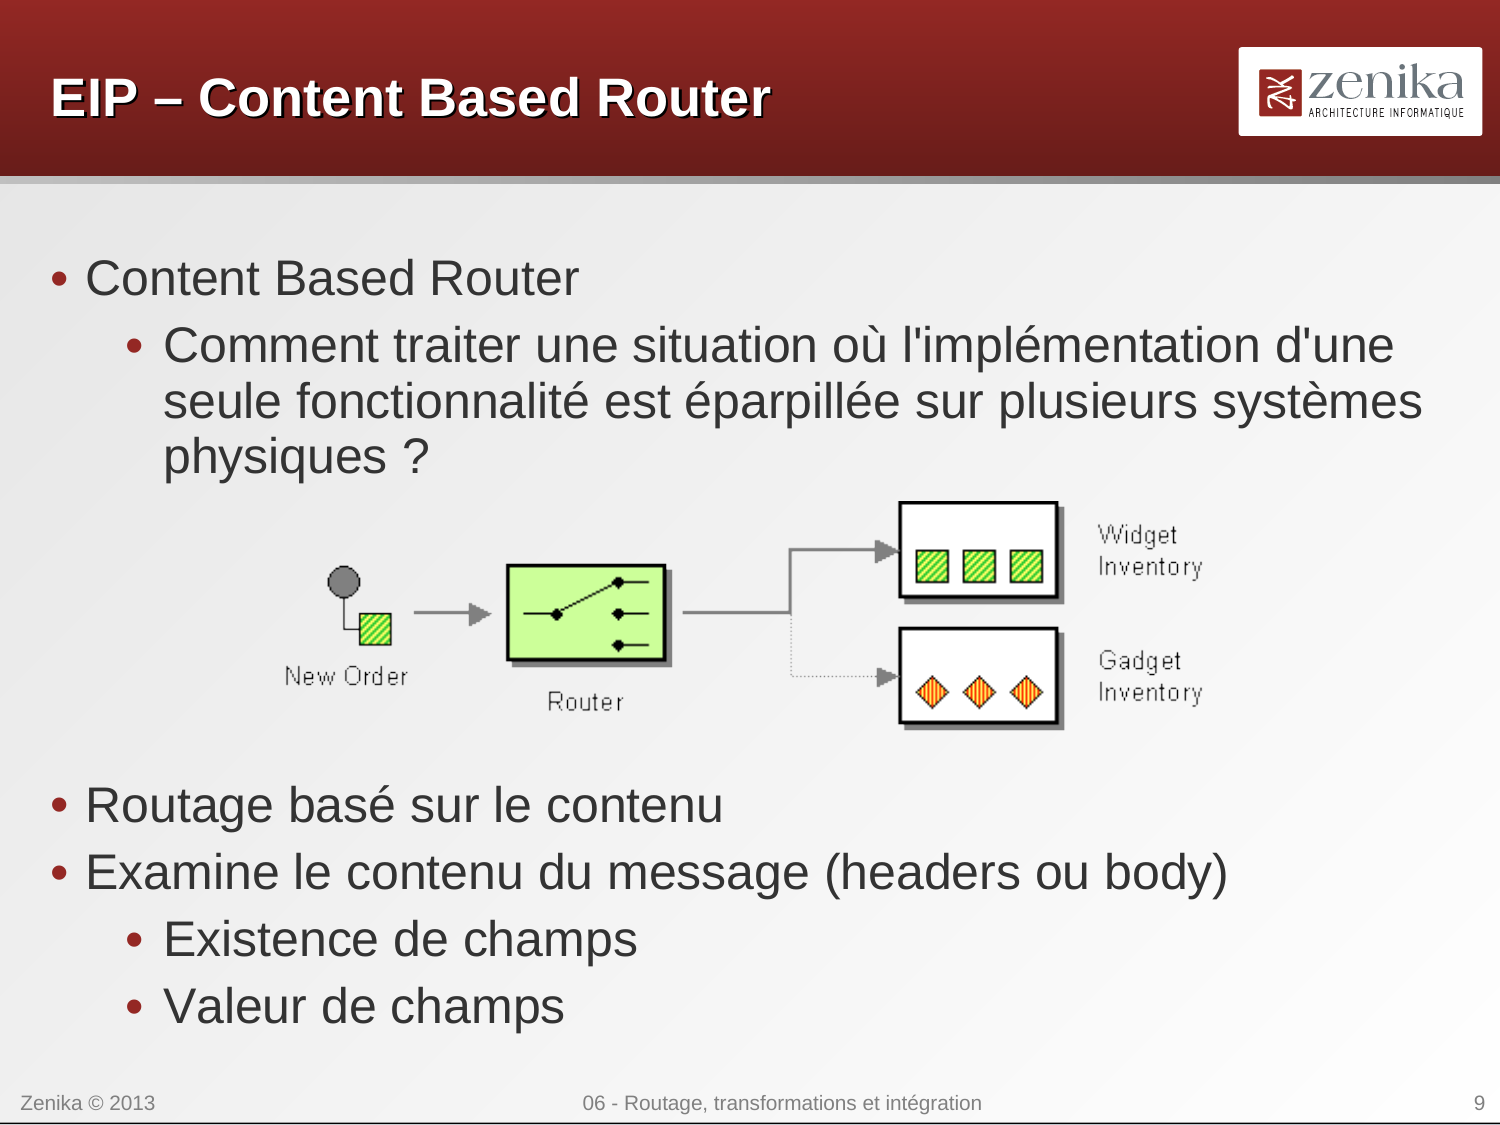

# EIP – Content Based Router
Content Based Router
Comment traiter une situation où l'implémentation d'une seule fonctionnalité est éparpillée sur plusieurs systèmes physiques ?
Routage basé sur le contenu
Examine le contenu du message (headers ou body)
Existence de champs
Valeur de champs